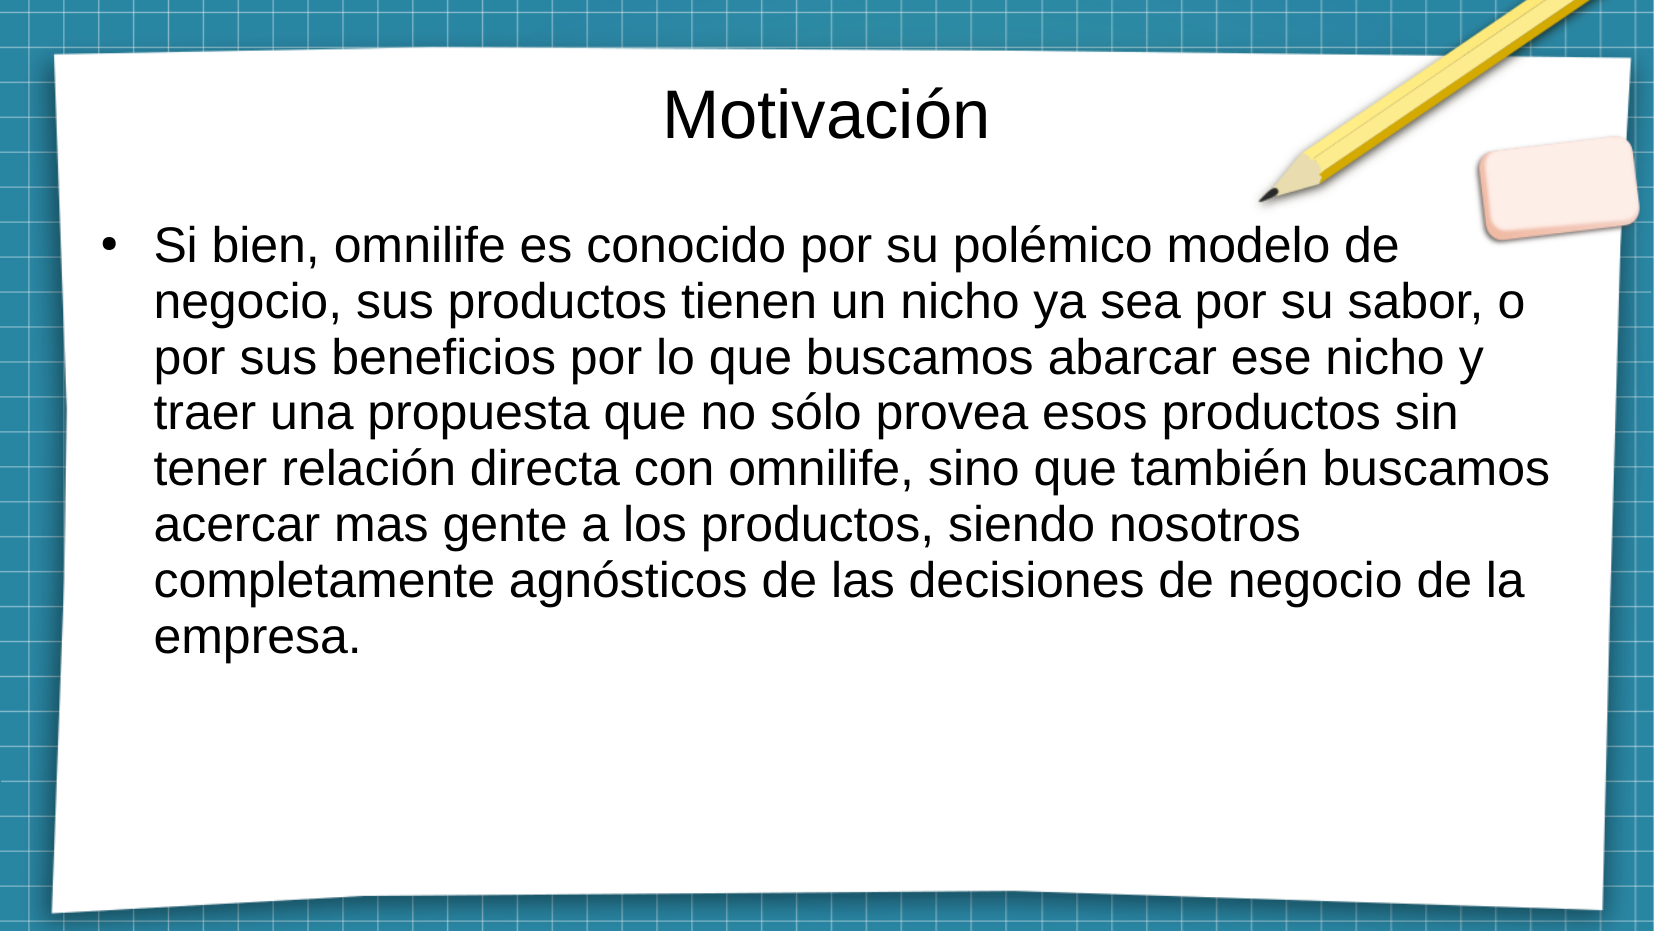

# Motivación
Si bien, omnilife es conocido por su polémico modelo de
negocio, sus productos tienen un nicho ya sea por su sabor, o por sus beneficios por lo que buscamos abarcar ese nicho y traer una propuesta que no sólo provea esos productos sin tener relación directa con omnilife, sino que también buscamos acercar mas gente a los productos, siendo nosotros completamente agnósticos de las decisiones de negocio de la empresa.